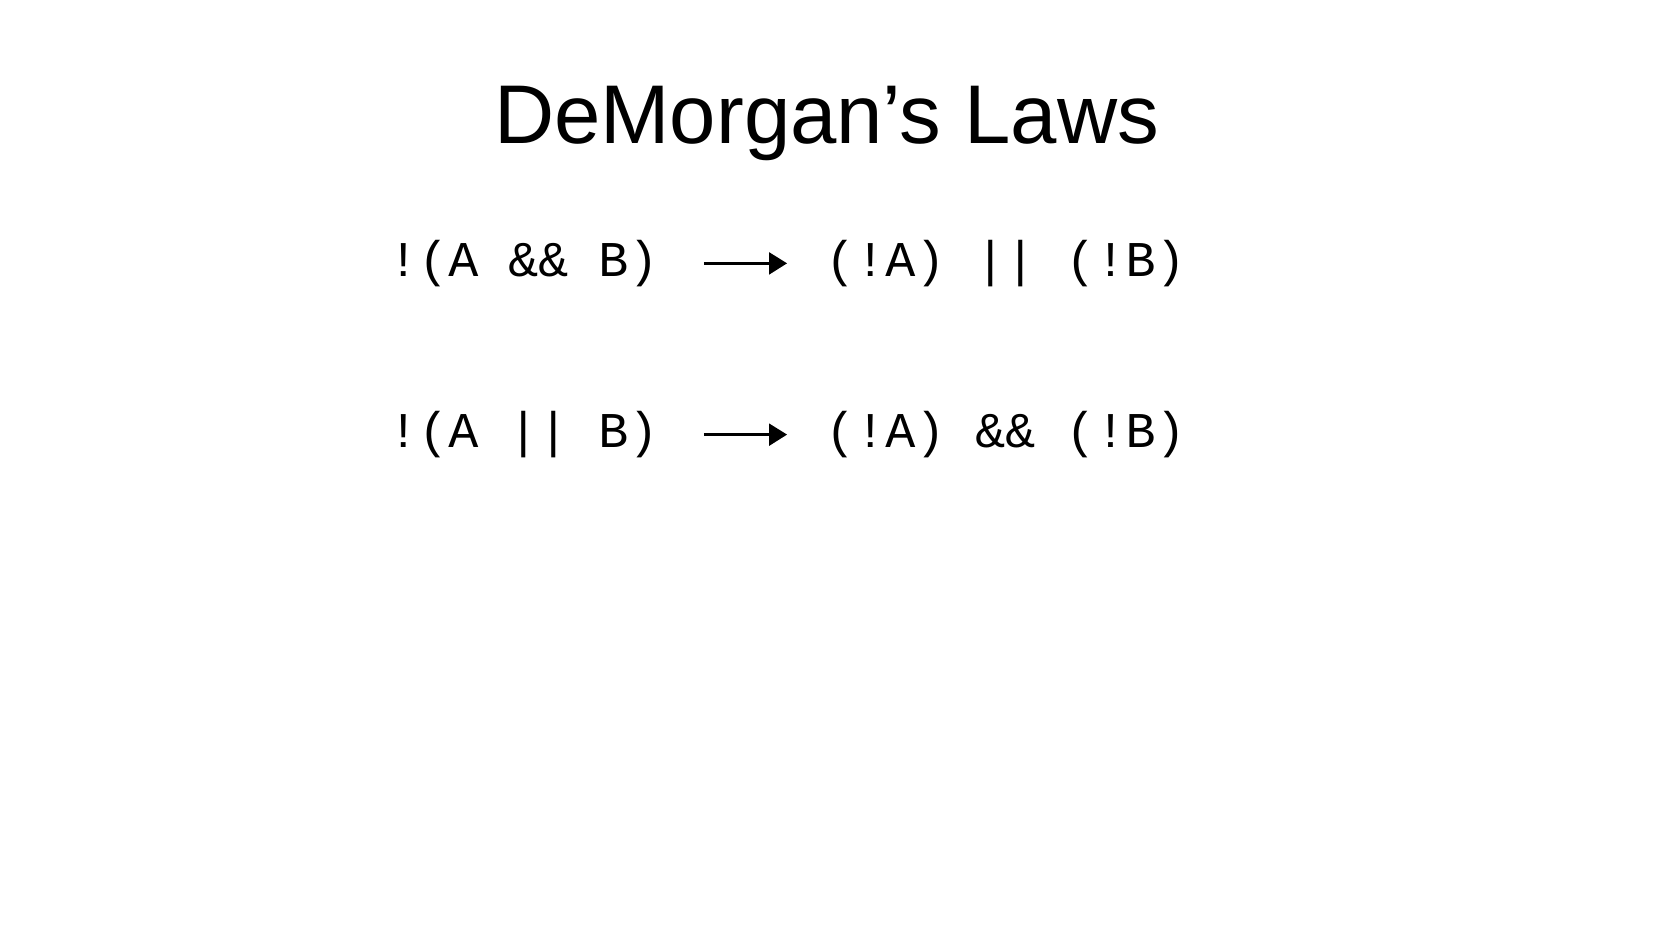

# DeMorgan’s Laws
!(A && B)
(!A) || (!B)
!(A || B)
(!A) && (!B)